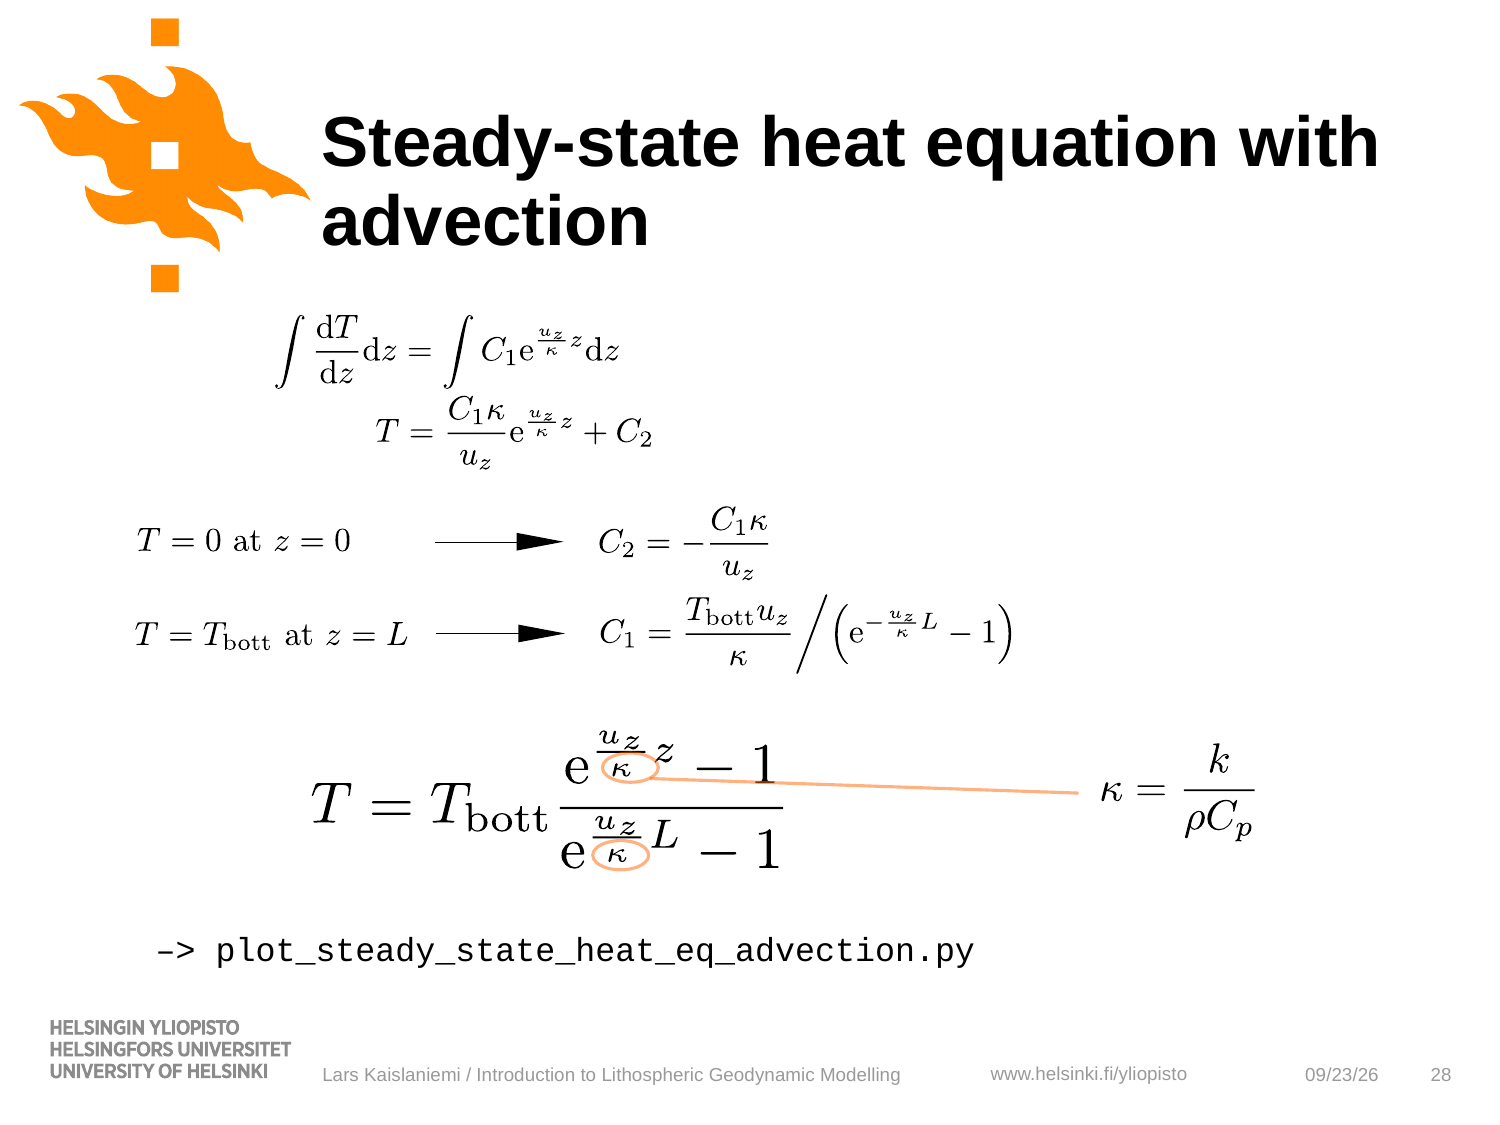

# Steady-state heat equation with advection
–> plot_steady_state_heat_eq_advection.py
Lars Kaislaniemi / Introduction to Lithospheric Geodynamic Modelling
28